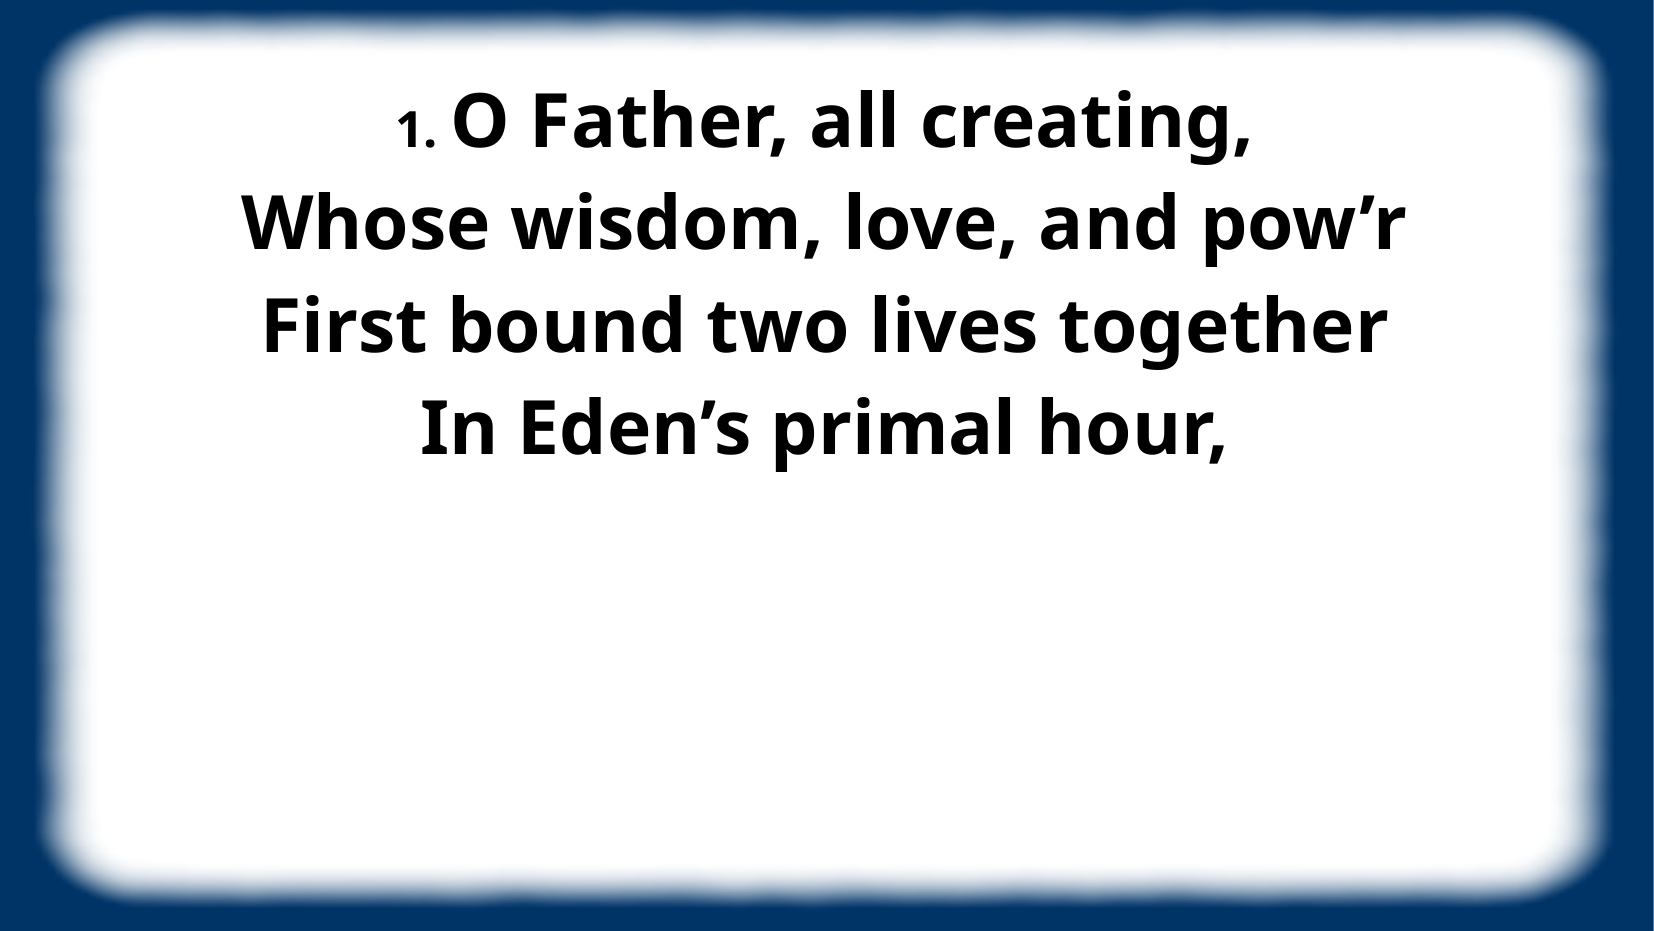

1. O Father, all creating,
Whose wisdom, love, and pow’r
First bound two lives together
In Eden’s primal hour,